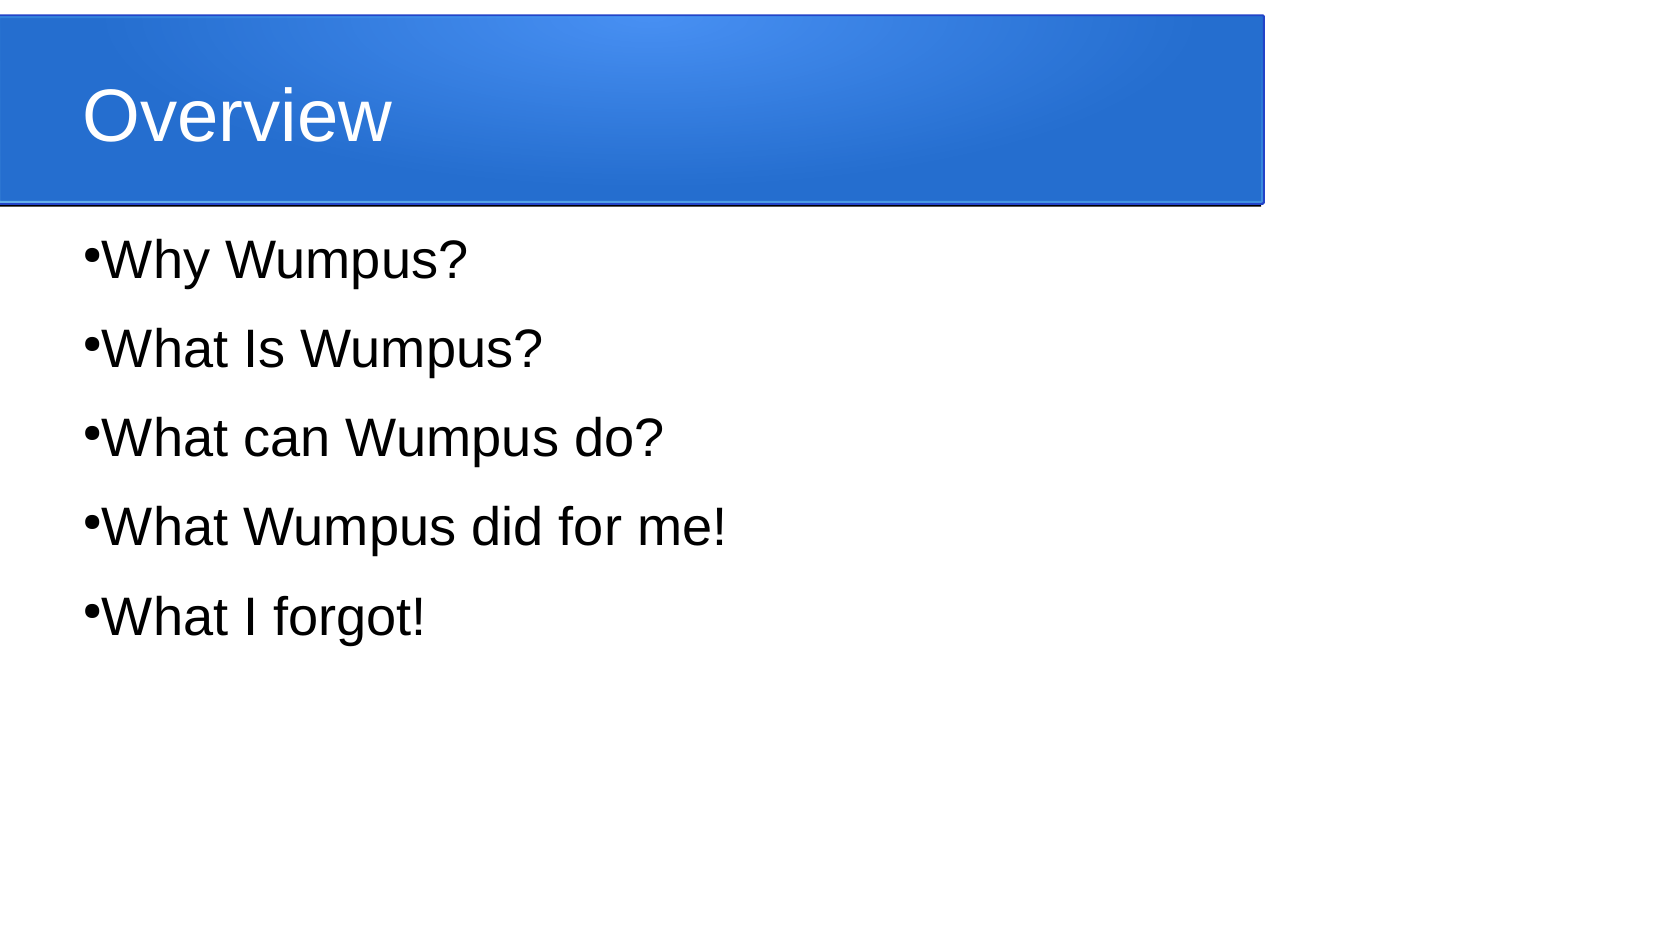

# Overview
Why Wumpus?
What Is Wumpus?
What can Wumpus do?
What Wumpus did for me!
What I forgot!